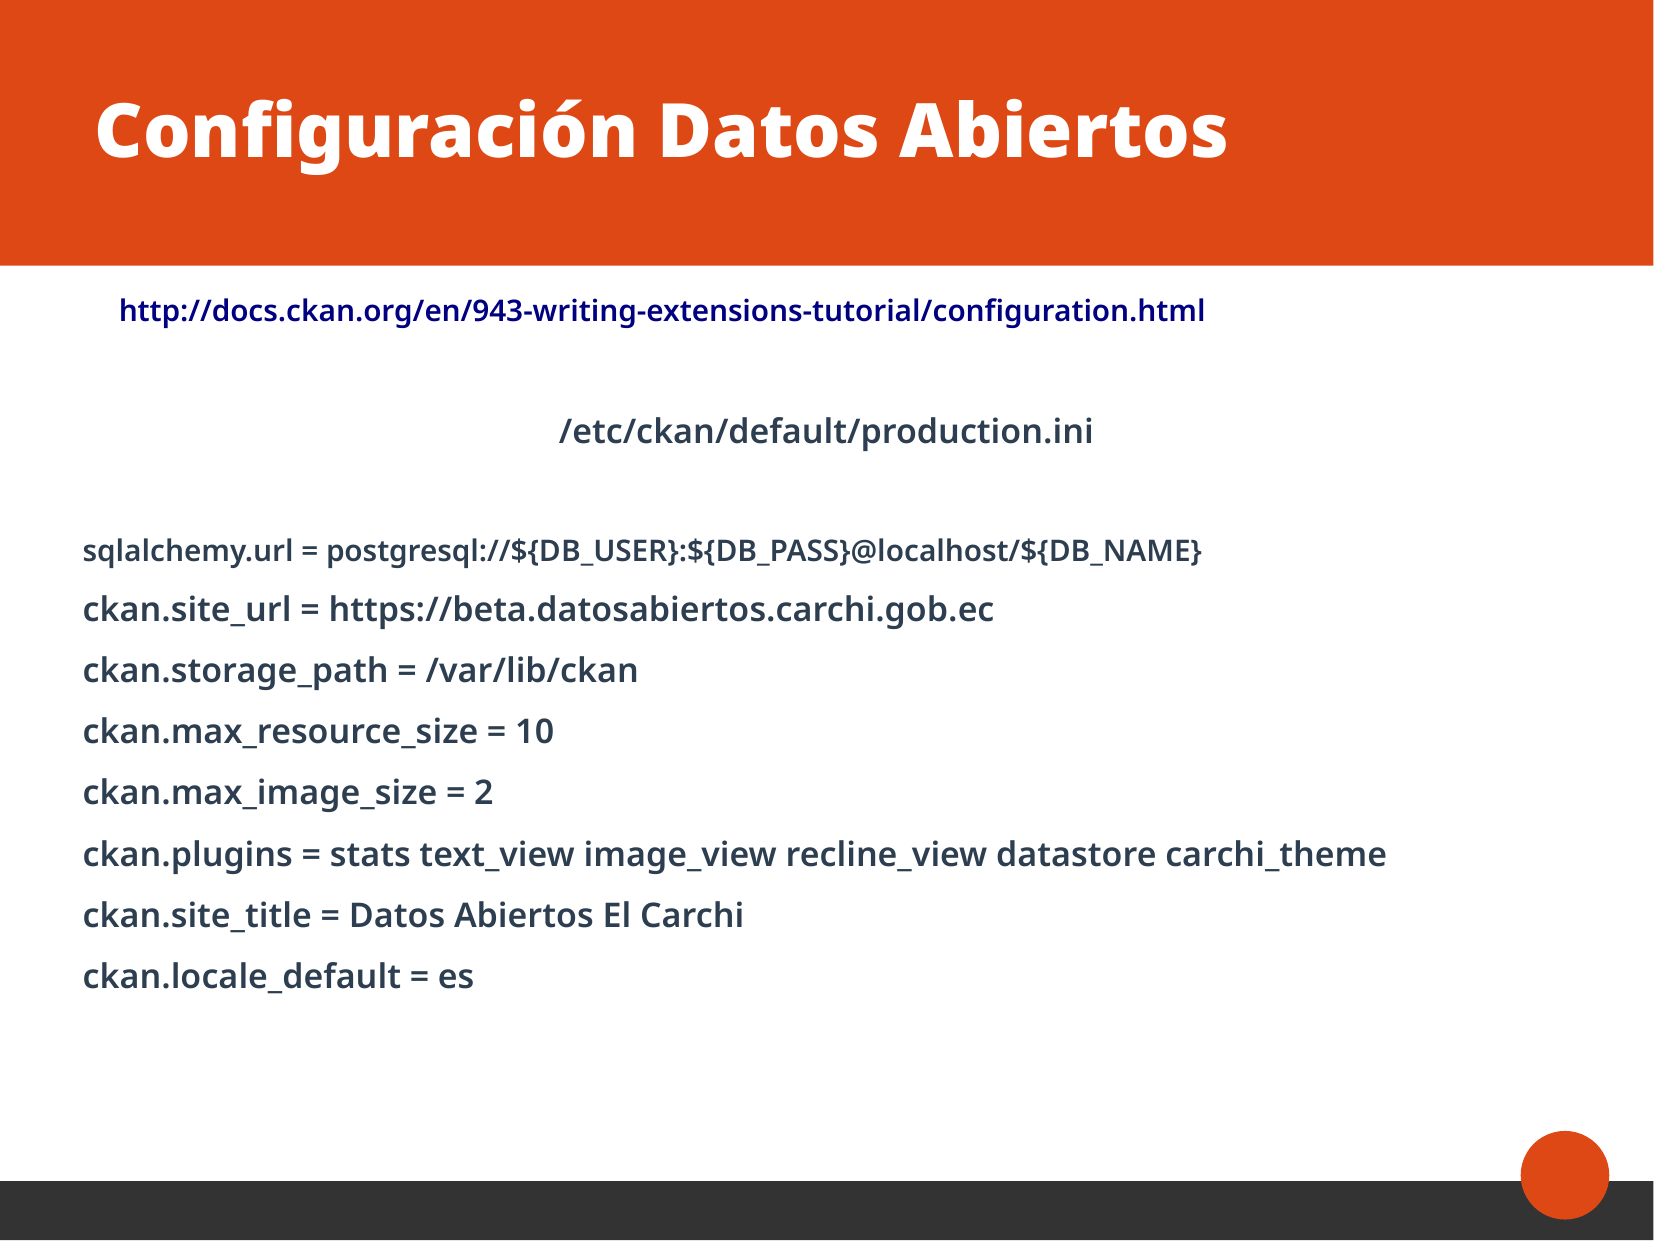

# Configuración Datos Abiertos
http://docs.ckan.org/en/943-writing-extensions-tutorial/configuration.html
/etc/ckan/default/production.ini
sqlalchemy.url = postgresql://${DB_USER}:${DB_PASS}@localhost/${DB_NAME}
ckan.site_url = https://beta.datosabiertos.carchi.gob.ec
ckan.storage_path = /var/lib/ckan
ckan.max_resource_size = 10
ckan.max_image_size = 2
ckan.plugins = stats text_view image_view recline_view datastore carchi_theme
ckan.site_title = Datos Abiertos El Carchi
ckan.locale_default = es